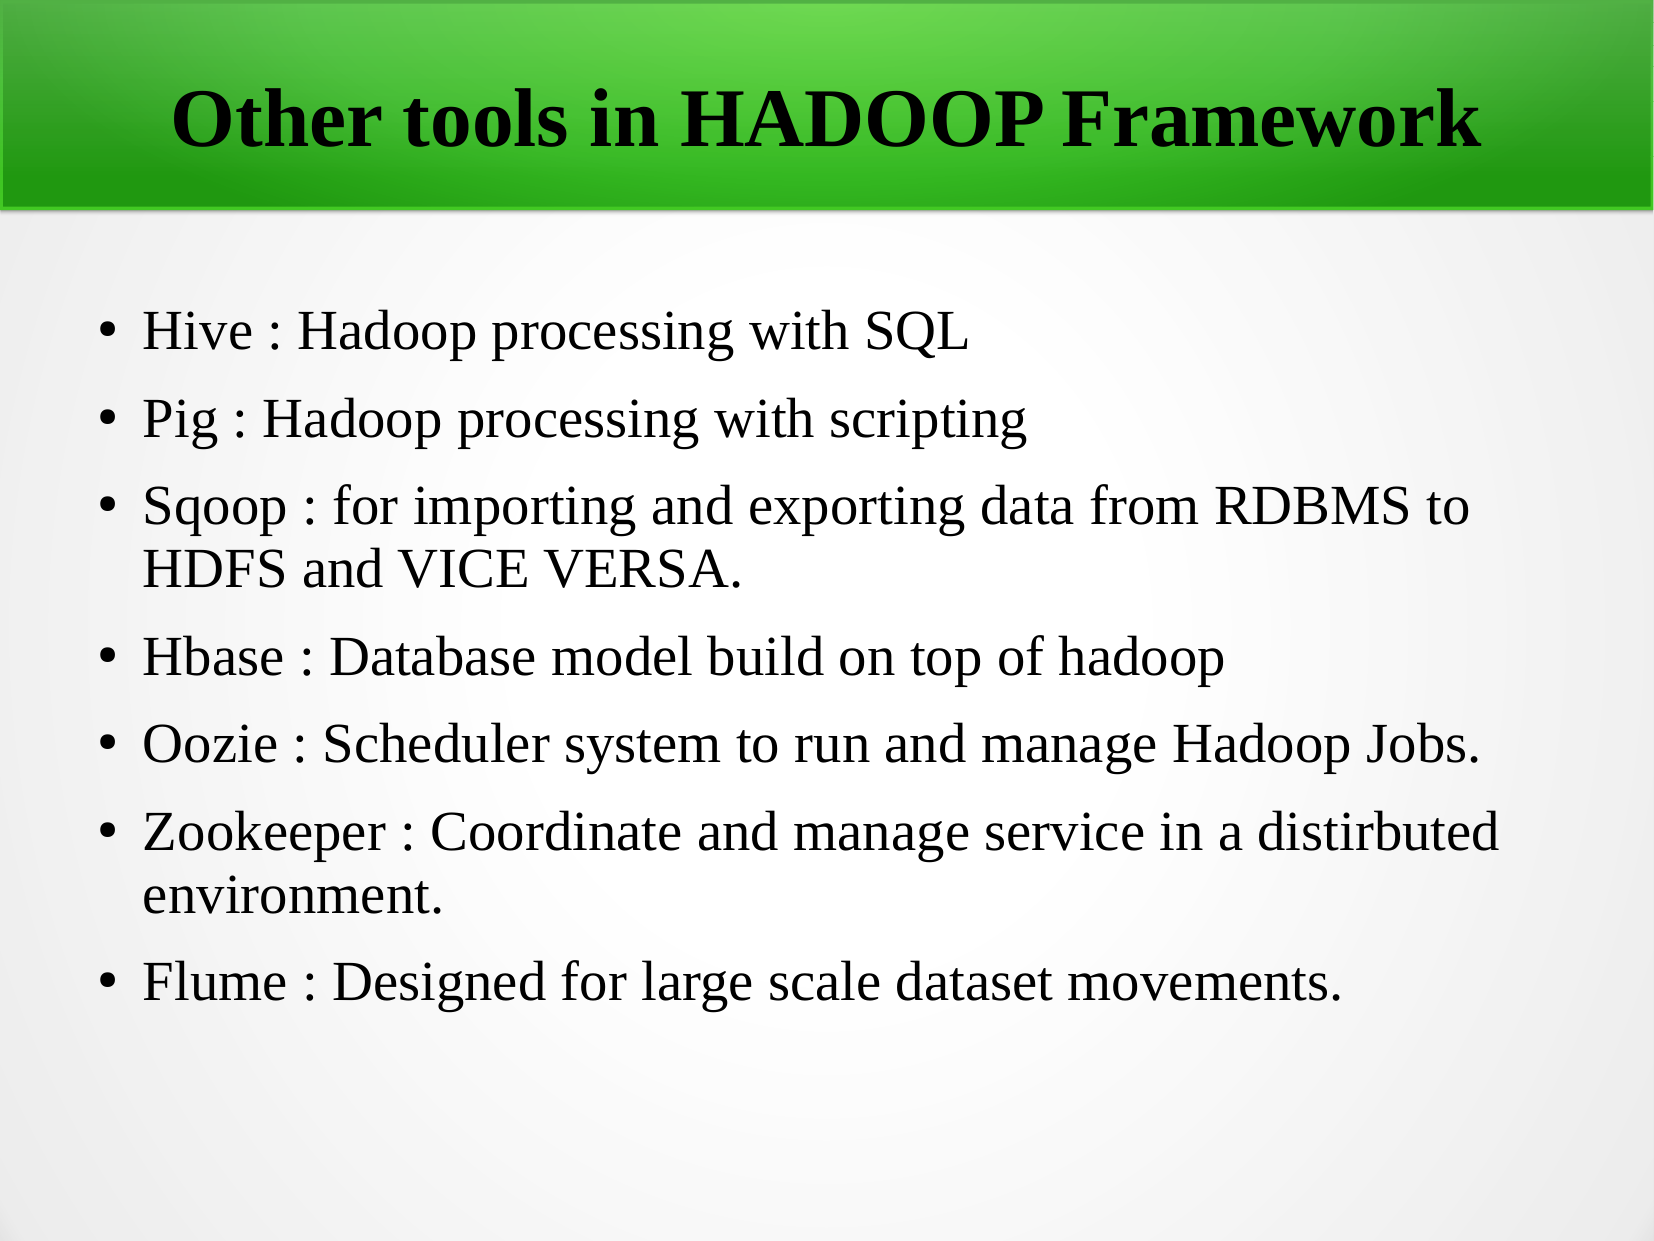

# Other tools in HADOOP Framework
Hive : Hadoop processing with SQL
Pig : Hadoop processing with scripting
Sqoop : for importing and exporting data from RDBMS to HDFS and VICE VERSA.
Hbase : Database model build on top of hadoop
Oozie : Scheduler system to run and manage Hadoop Jobs.
Zookeeper : Coordinate and manage service in a distirbuted environment.
Flume : Designed for large scale dataset movements.